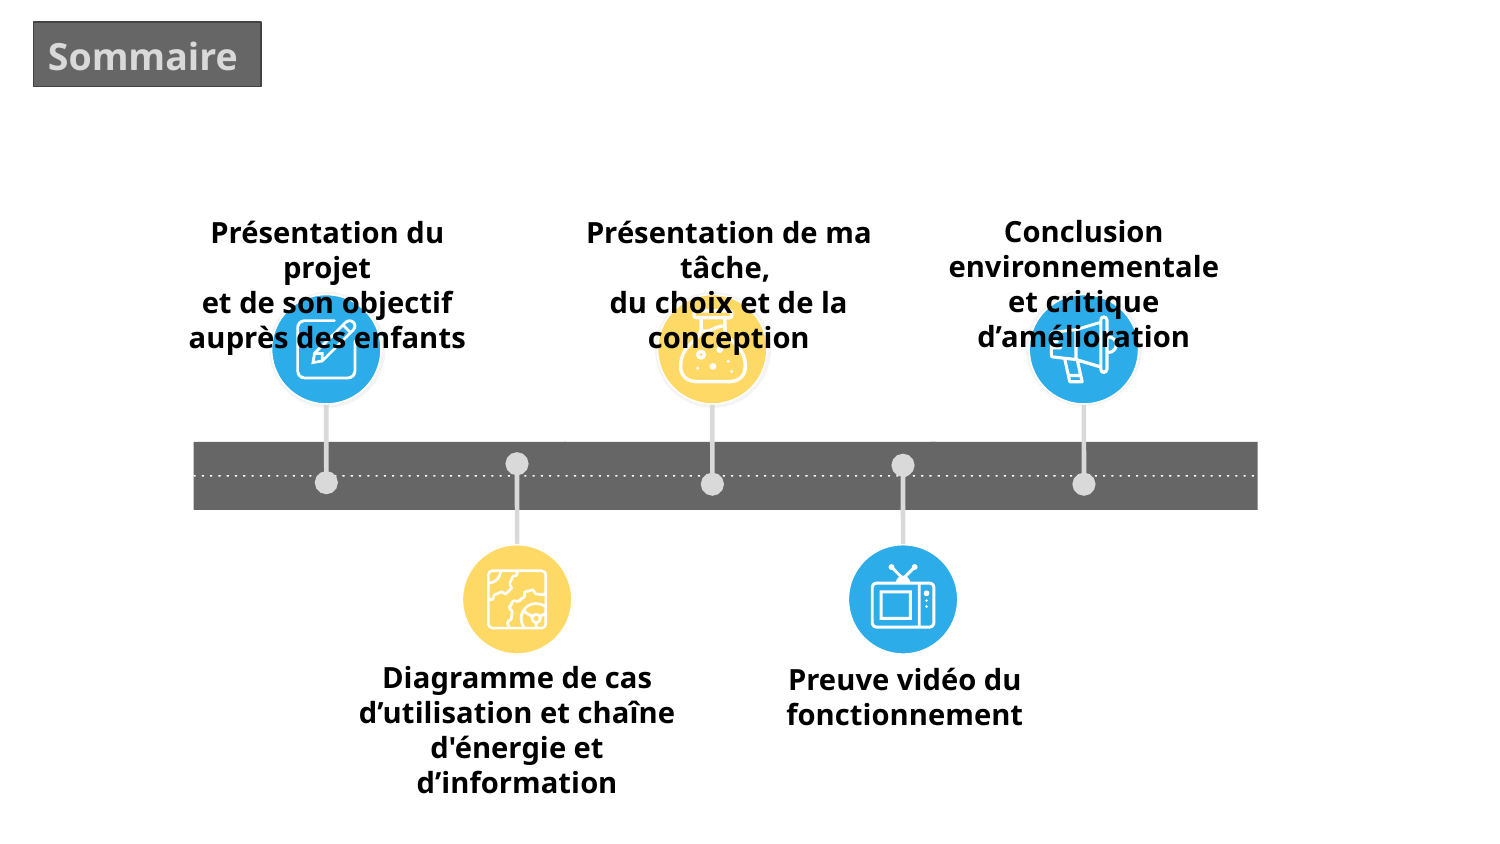

This is The Plan
# Sommaire
Conclusion environnementale
et critique d’amélioration
Présentation du projet
et de son objectif auprès des enfants
Présentation de ma tâche,
du choix et de la conception
Diagramme de cas d’utilisation et chaîne d'énergie et d’information
Preuve vidéo du fonctionnement